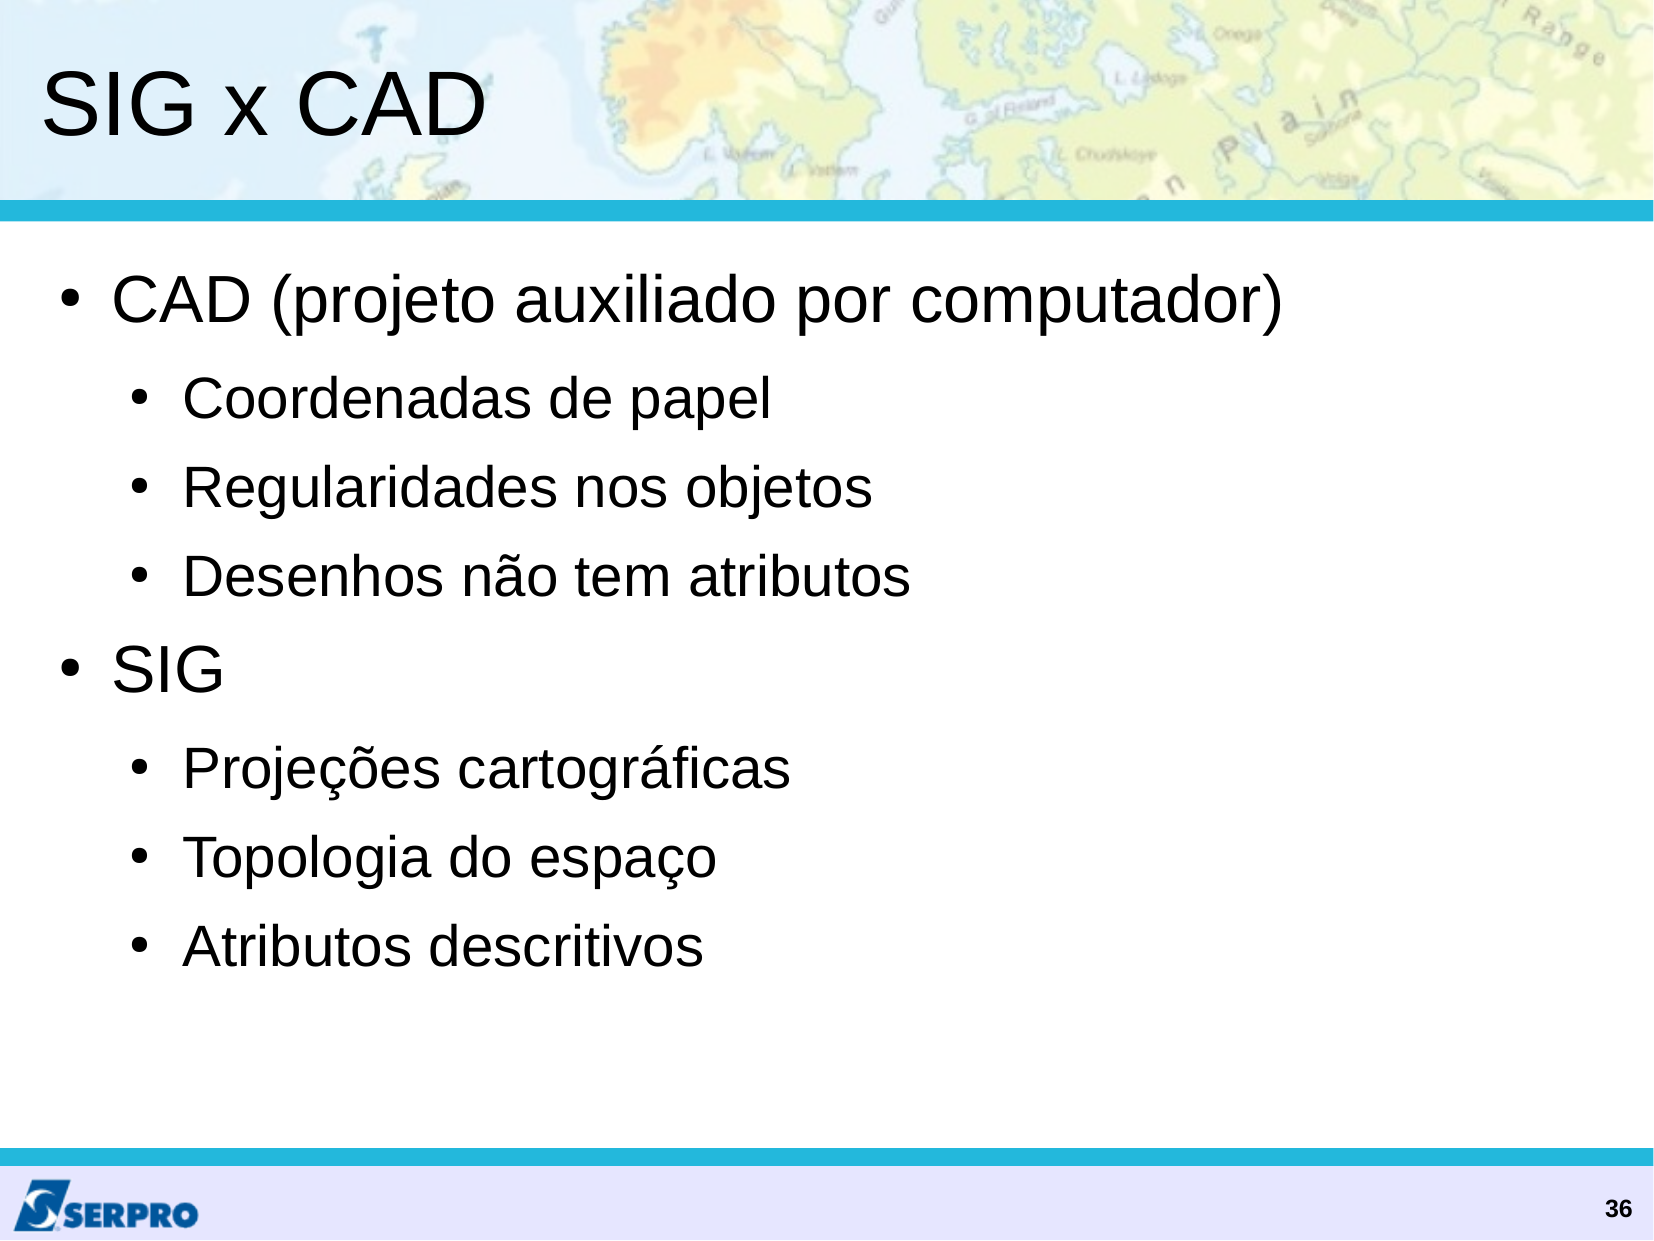

# SIG x CAD
CAD (projeto auxiliado por computador)
Coordenadas de papel
Regularidades nos objetos
Desenhos não tem atributos
SIG
Projeções cartográficas
Topologia do espaço
Atributos descritivos
36